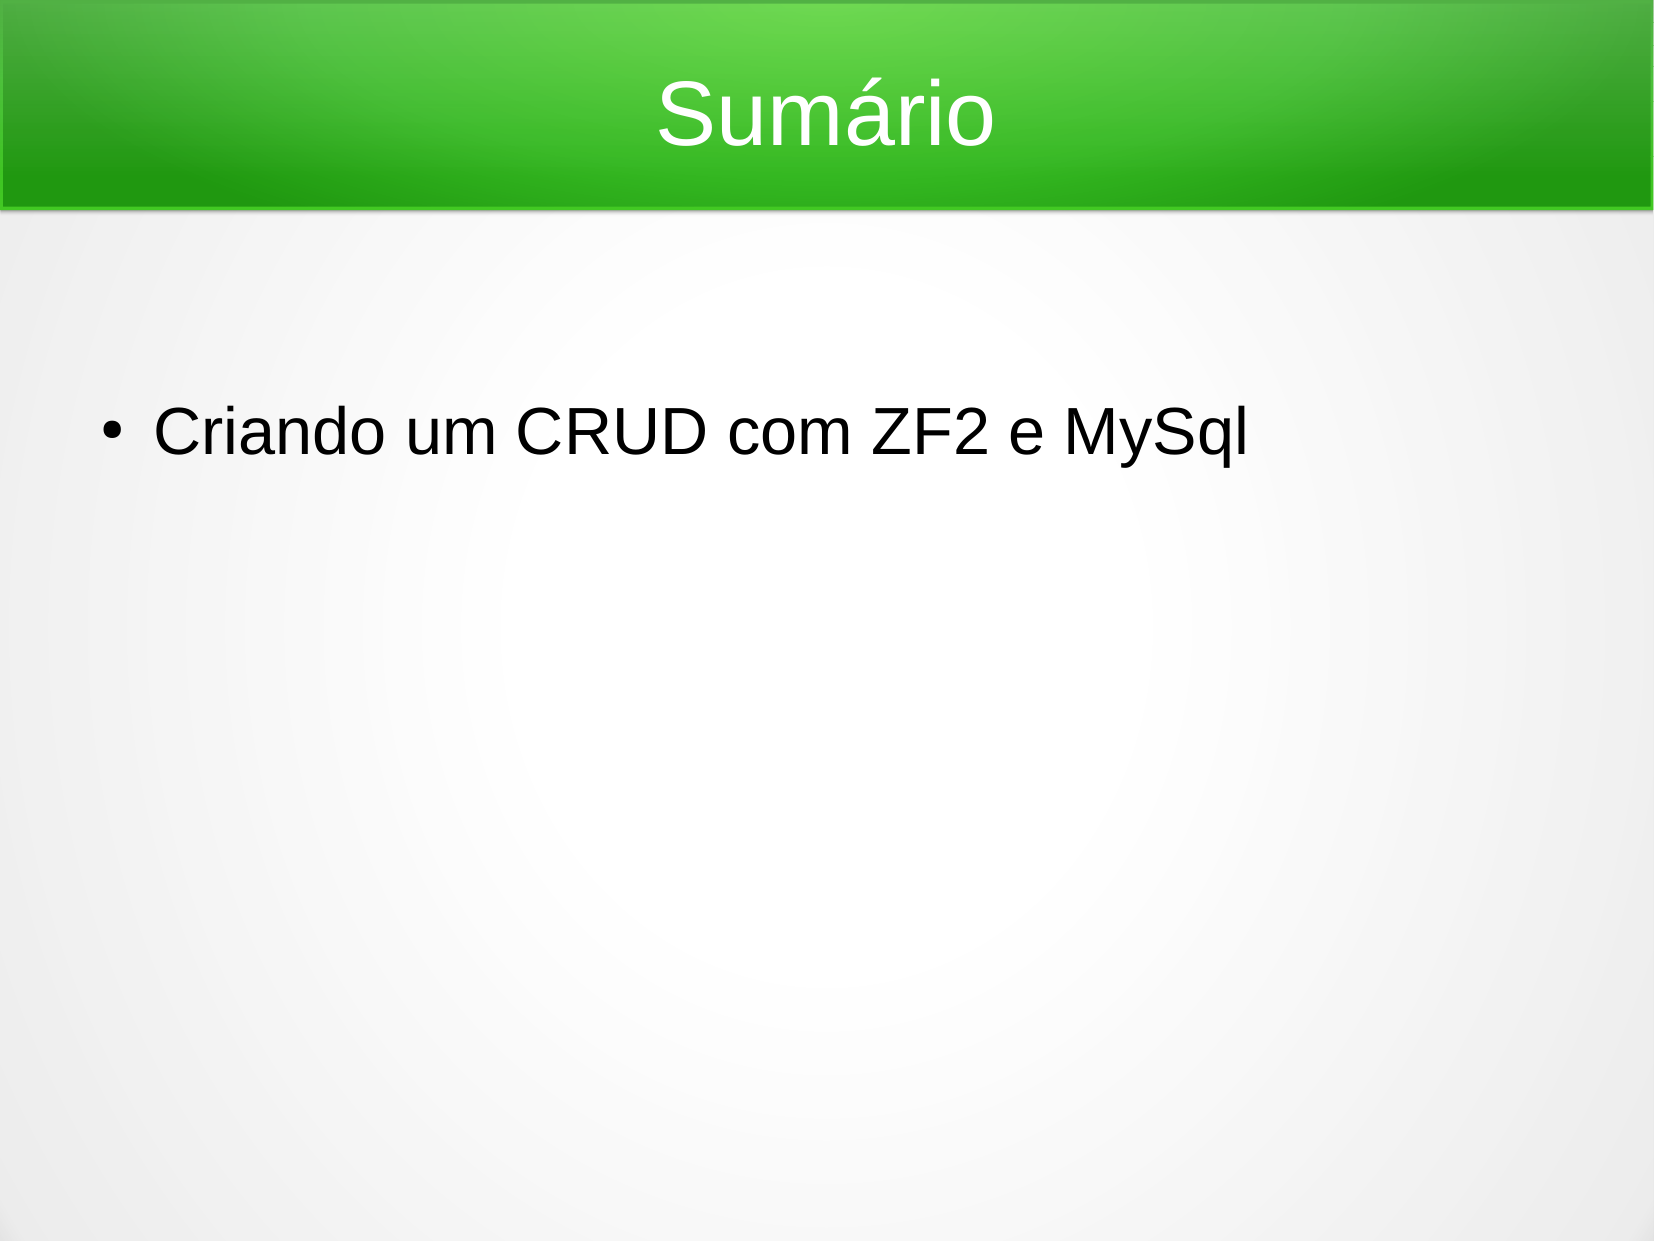

# Sumário
Criando um CRUD com ZF2 e MySql